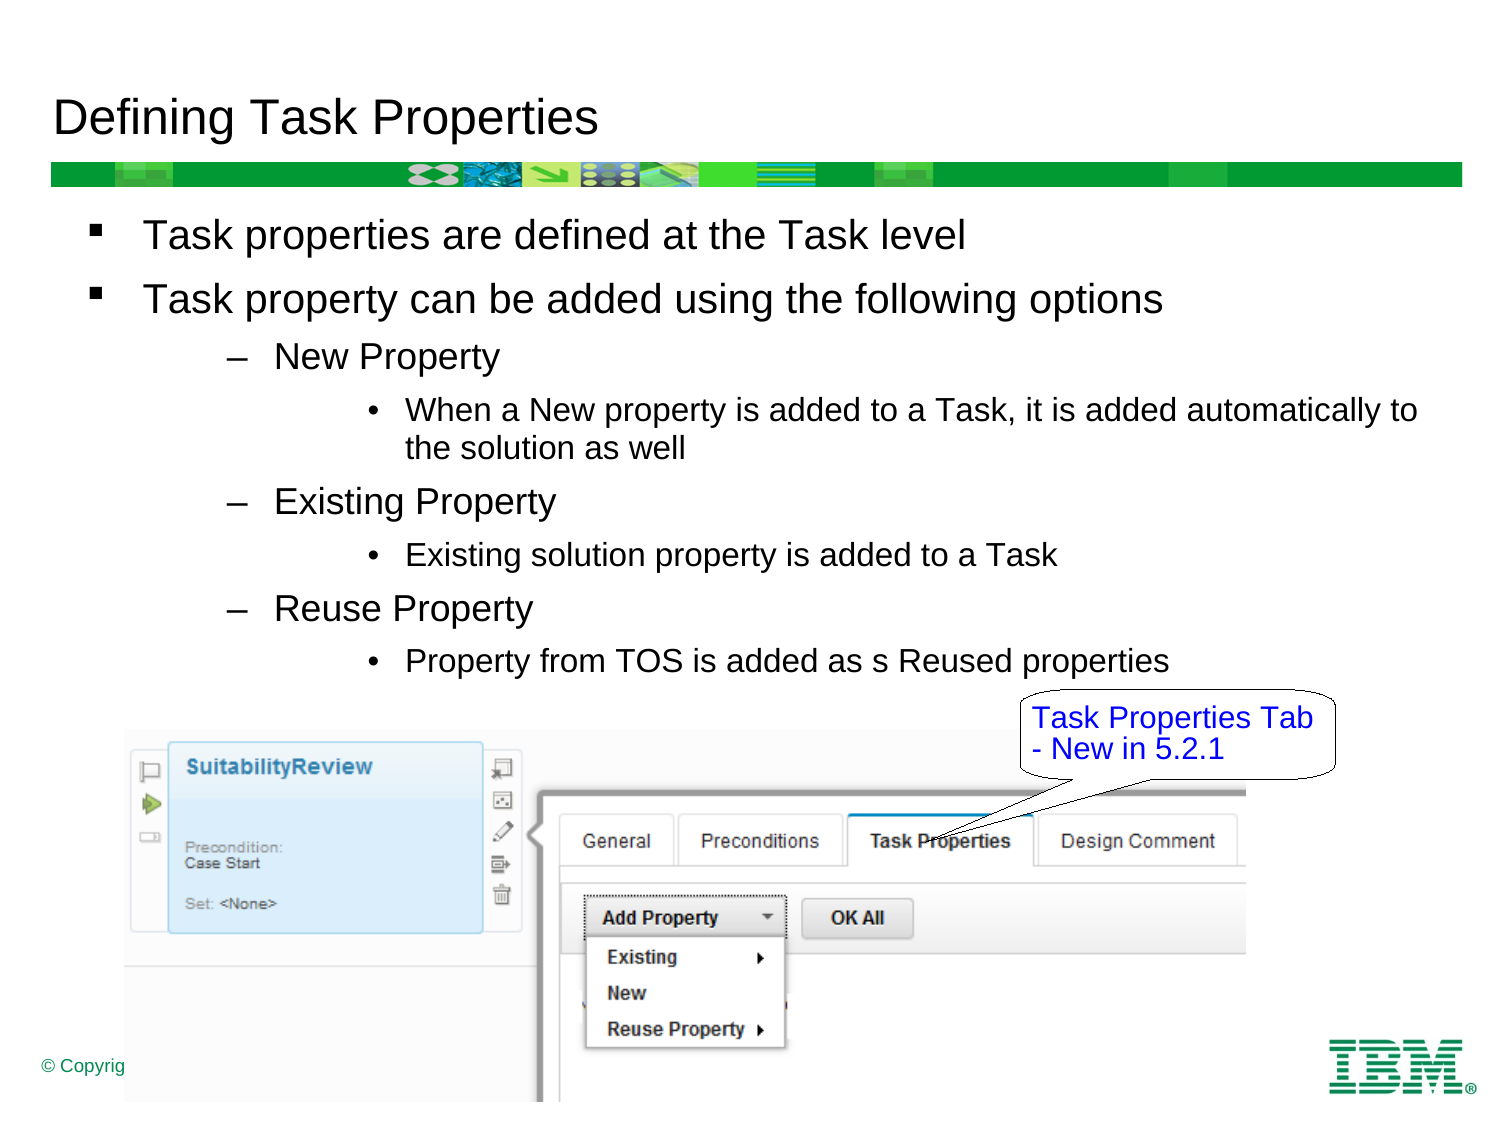

# Defining Task Properties
Task properties are defined at the Task level
Task property can be added using the following options
New Property
When a New property is added to a Task, it is added automatically to the solution as well
Existing Property
Existing solution property is added to a Task
Reuse Property
Property from TOS is added as s Reused properties
Task Properties Tab - New in 5.2.1
5